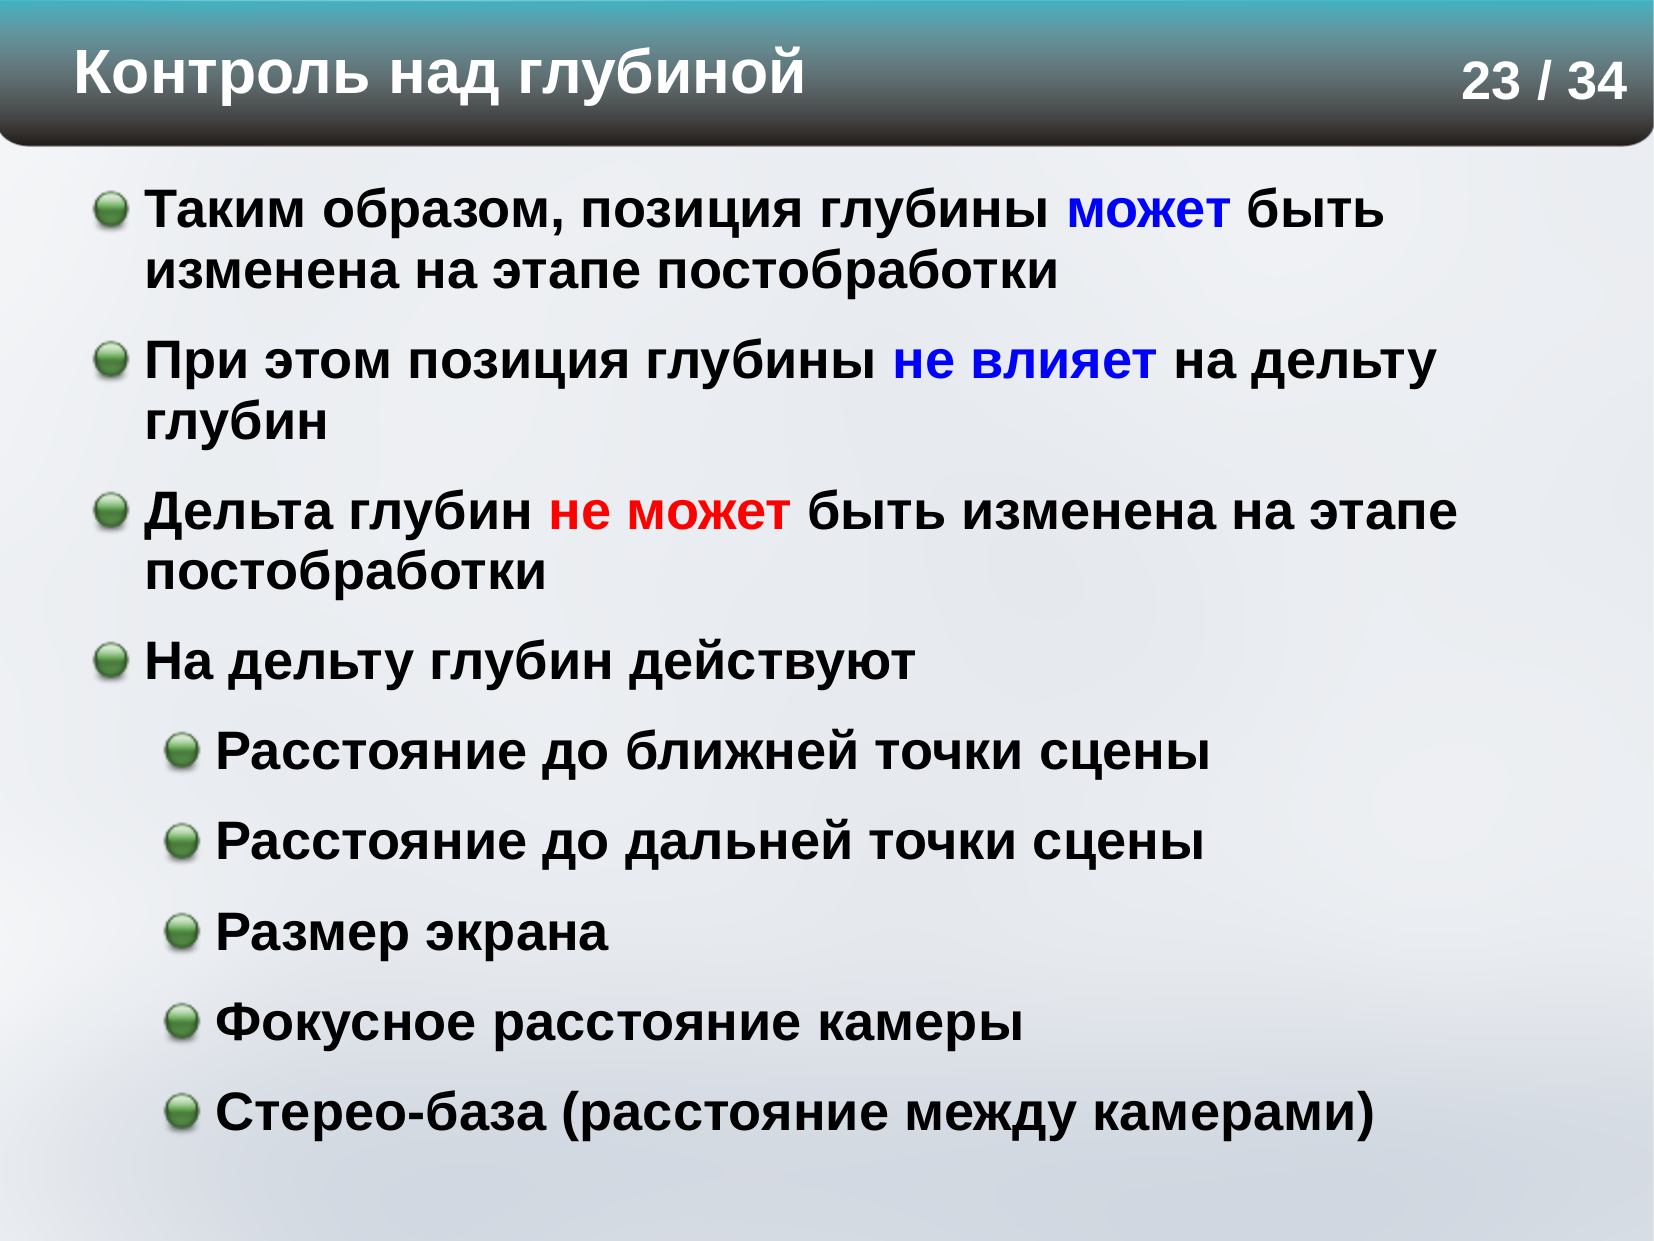

Контроль над глубиной
Таким образом, позиция глубины может быть изменена на этапе постобработки
При этом позиция глубины не влияет на дельту глубин
Дельта глубин не может быть изменена на этапе постобработки
На дельту глубин действуют
Расстояние до ближней точки сцены
Расстояние до дальней точки сцены
Размер экрана
Фокусное расстояние камеры
Стерео-база (расстояние между камерами)